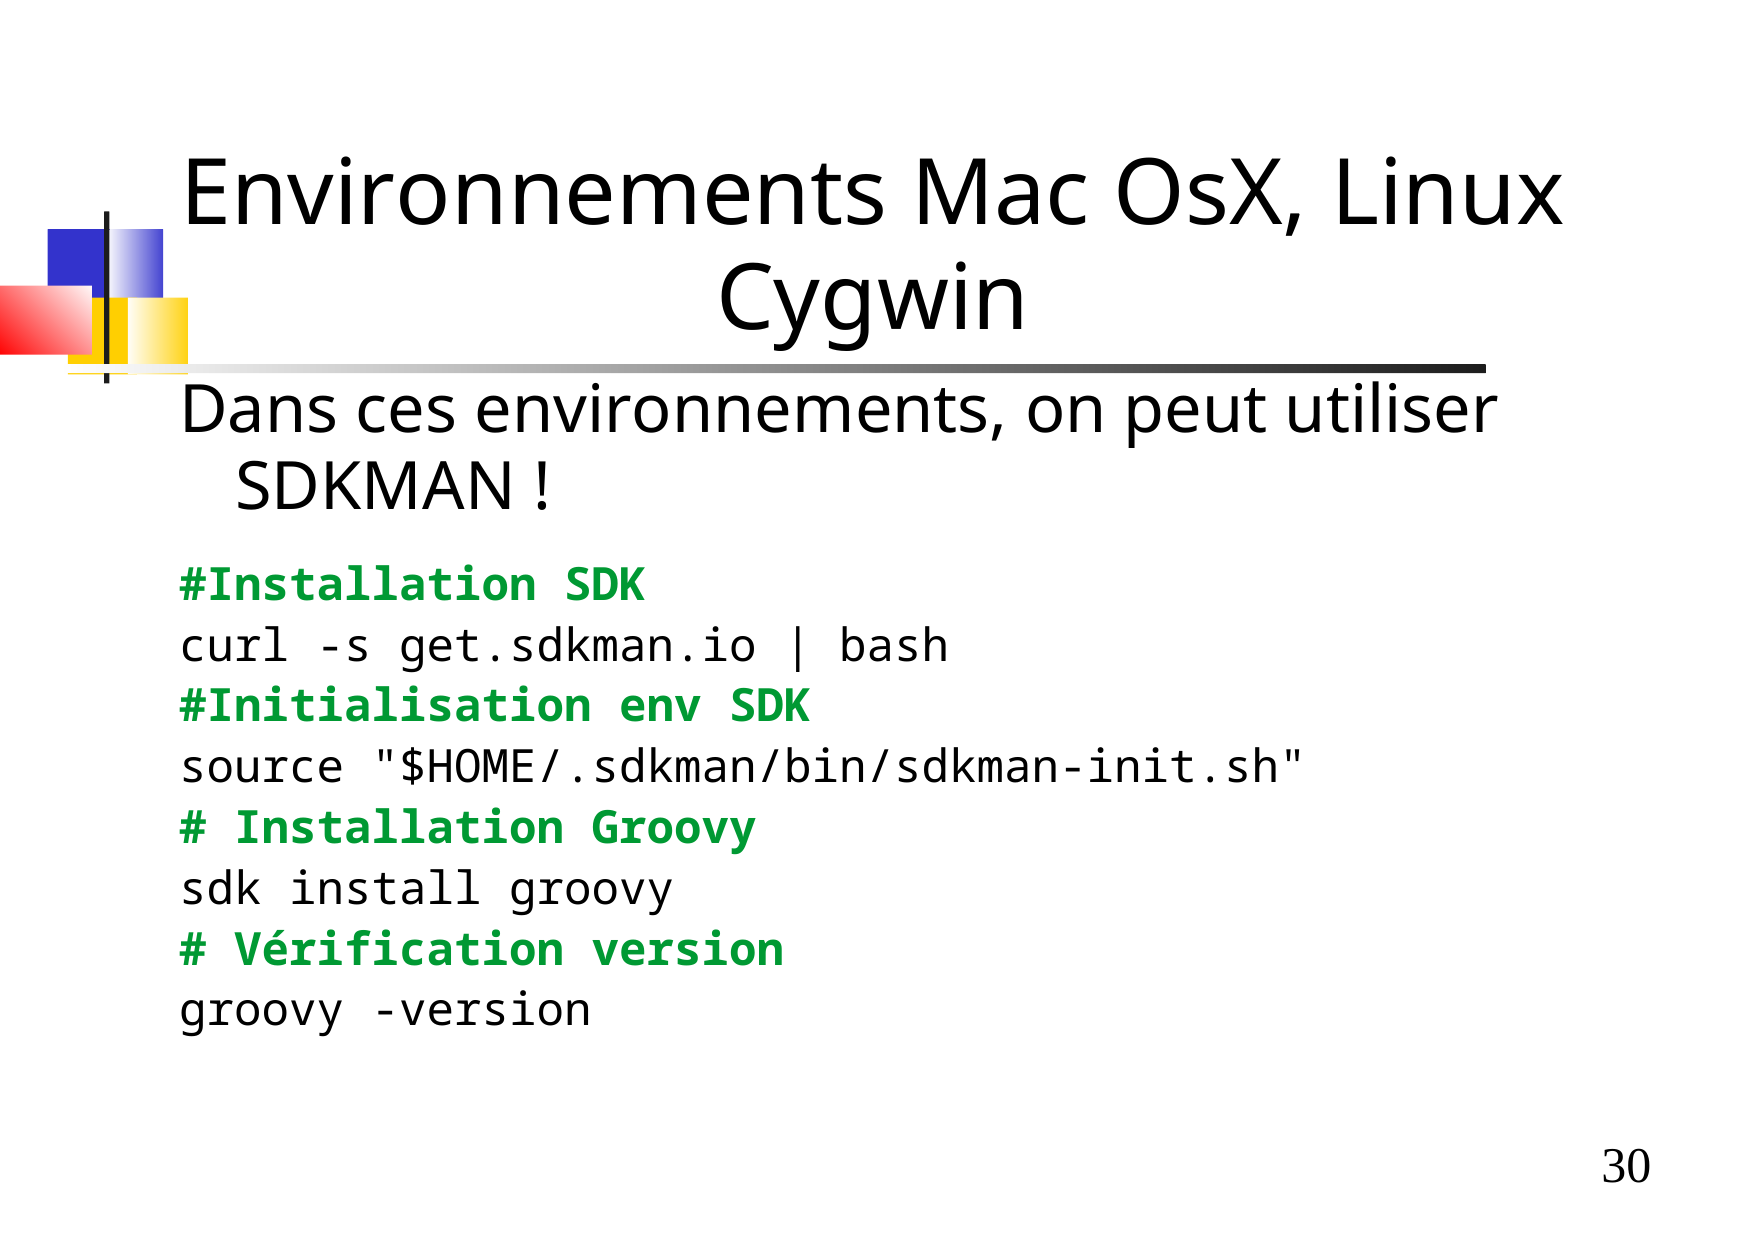

# Environnements Mac OsX, Linux Cygwin
Dans ces environnements, on peut utiliser SDKMAN !
#Installation SDK
curl -s get.sdkman.io | bash
#Initialisation env SDK
source "$HOME/.sdkman/bin/sdkman-init.sh"
# Installation Groovy
sdk install groovy
# Vérification version
groovy -version